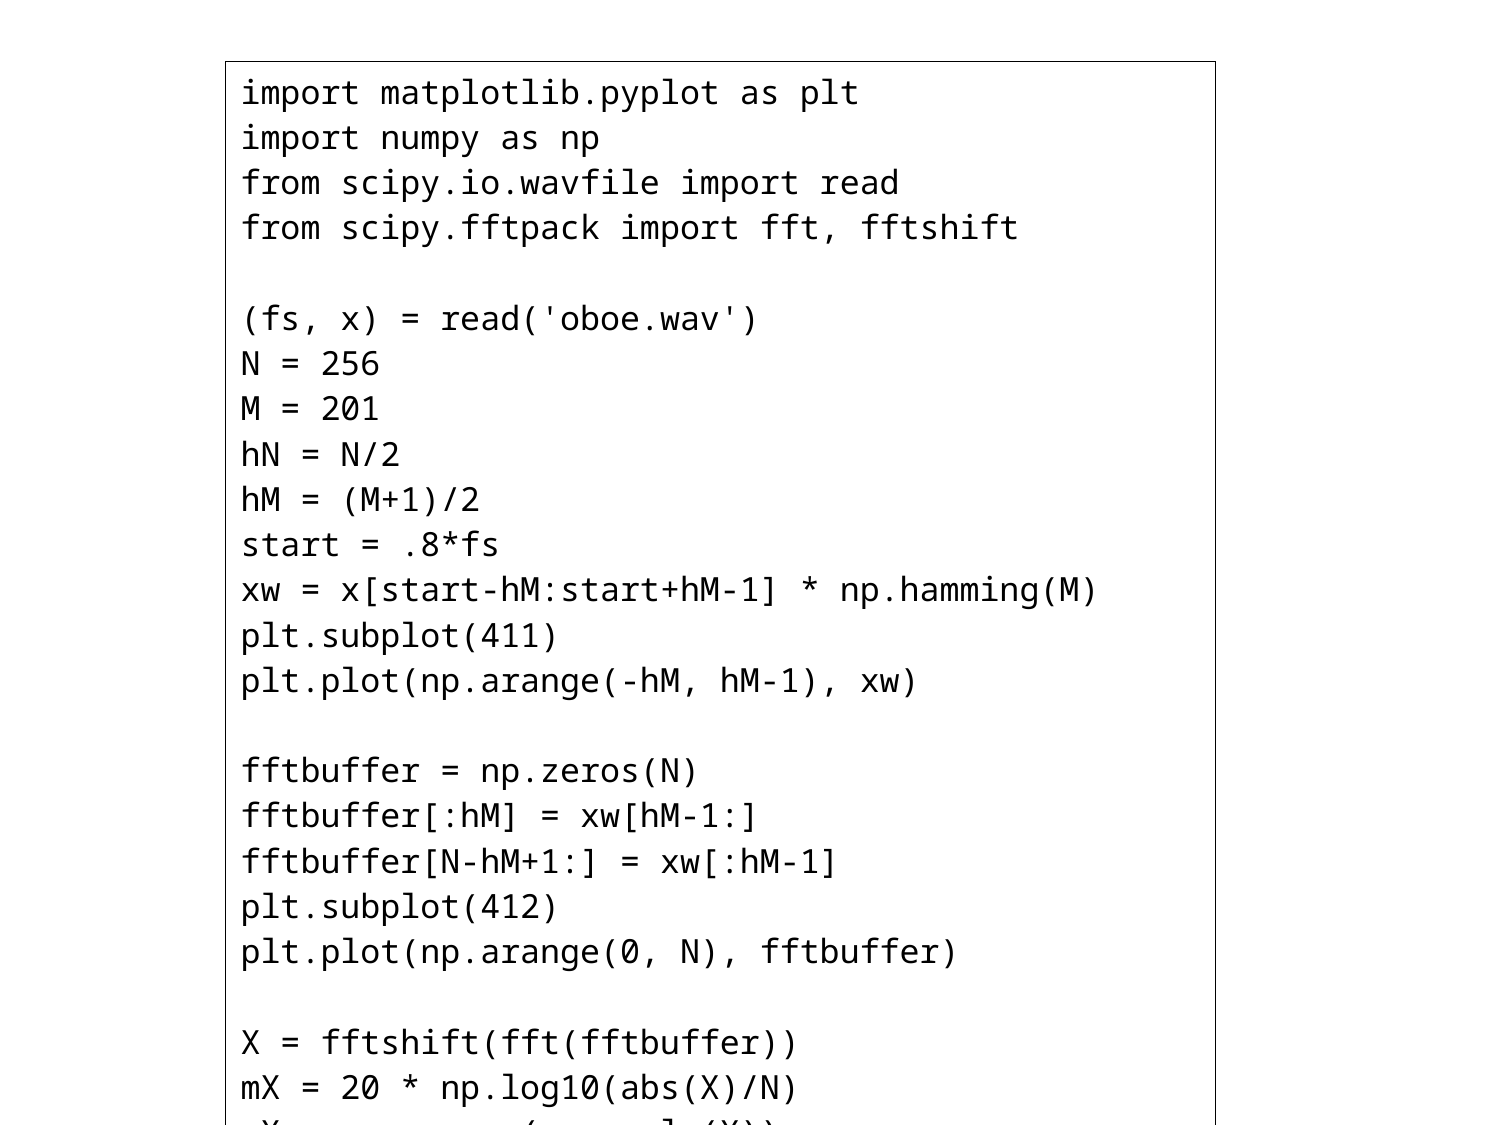

import matplotlib.pyplot as plt
import numpy as np
from scipy.io.wavfile import read
from scipy.fftpack import fft, fftshift
(fs, x) = read('oboe.wav')
N = 256
M = 201
hN = N/2
hM = (M+1)/2
start = .8*fs
xw = x[start-hM:start+hM-1] * np.hamming(M)
plt.subplot(411)
plt.plot(np.arange(-hM, hM-1), xw)
fftbuffer = np.zeros(N)
fftbuffer[:hM] = xw[hM-1:]
fftbuffer[N-hM+1:] = xw[:hM-1]
plt.subplot(412)
plt.plot(np.arange(0, N), fftbuffer)
X = fftshift(fft(fftbuffer))
mX = 20 * np.log10(abs(X)/N)
pX = np.unwrap(np.angle(X))
plt.subplot(413)
plt.plot(np.arange(-hN, hN), mX)
plt.subplot(414)
plt.plot(np.arange(-hN, hN), pX)